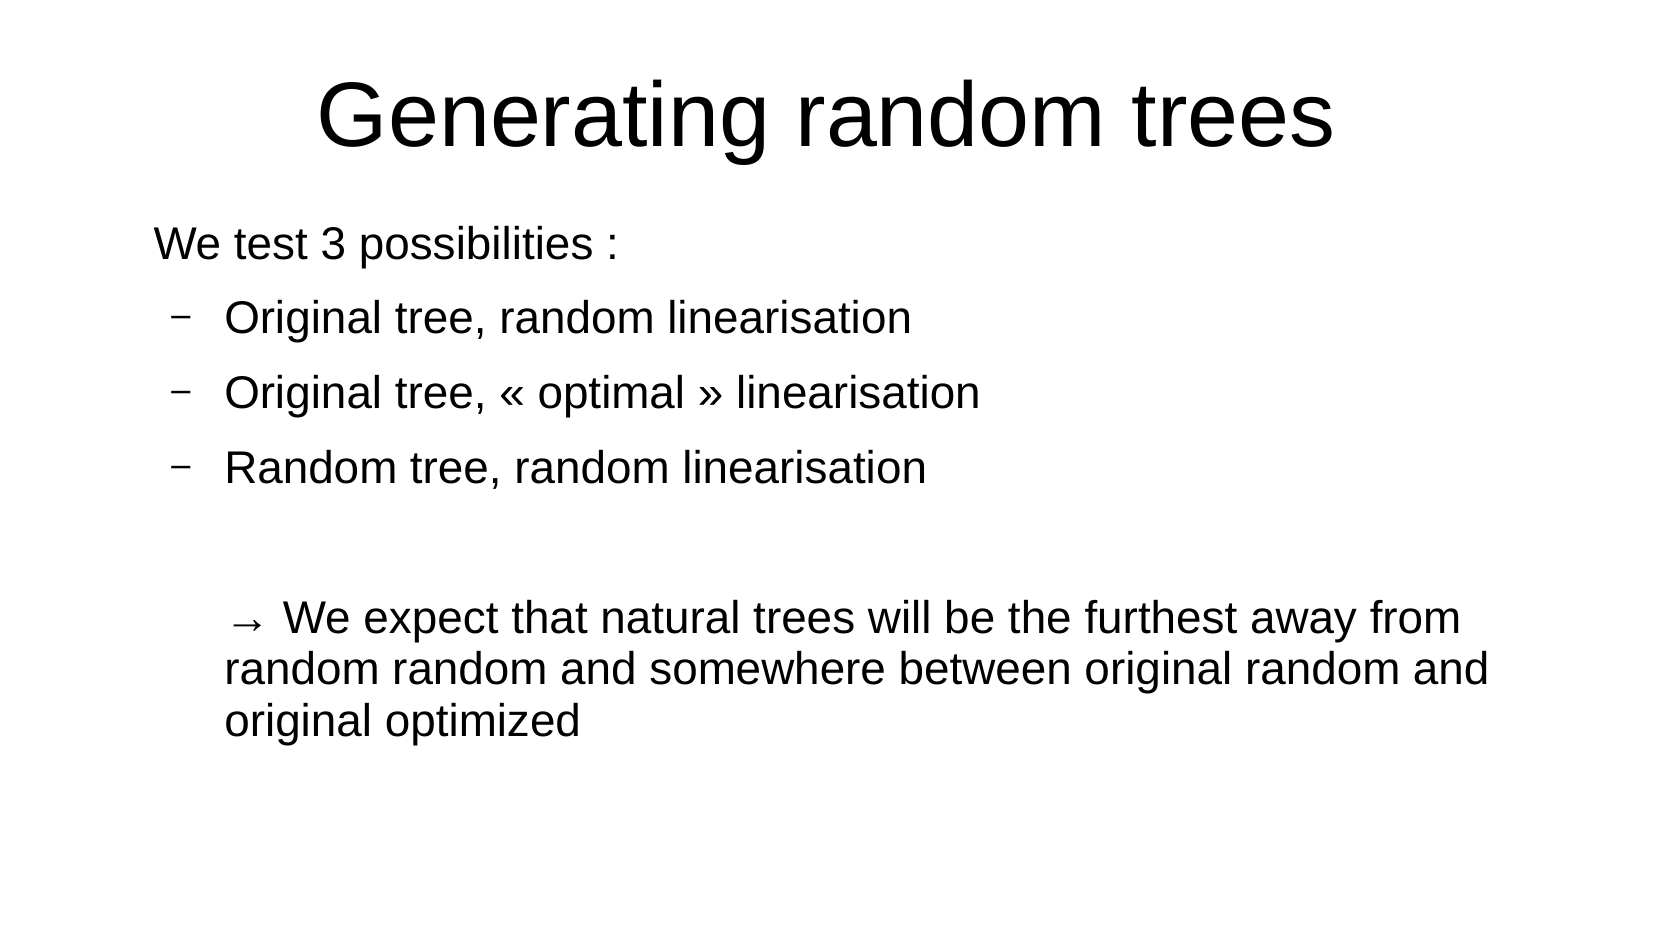

# Generating random trees
We test 3 possibilities :
Original tree, random linearisation
Original tree, « optimal » linearisation
Random tree, random linearisation
→ We expect that natural trees will be the furthest away from random random and somewhere between original random and original optimized